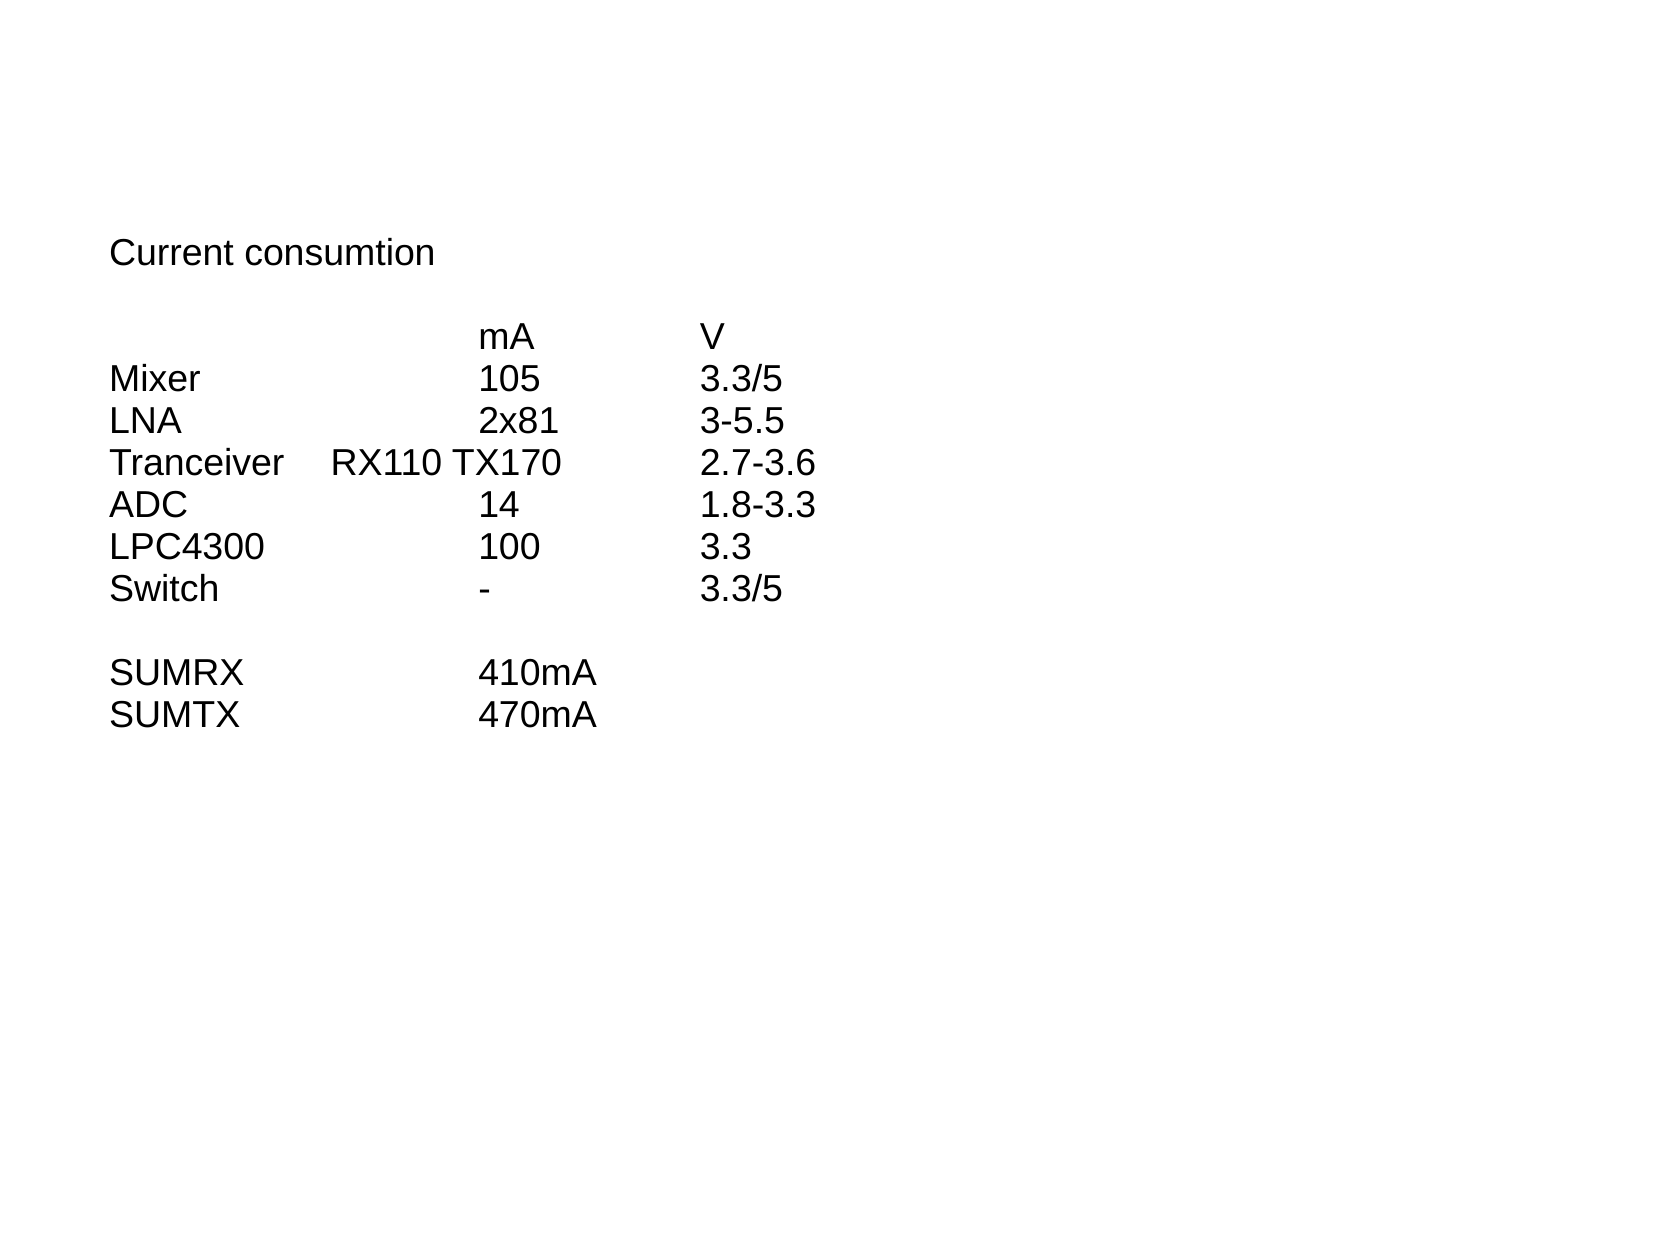

Current consumtion
					mA 			V
Mixer				105			3.3/5
LNA					2x81		3-5.5
Tranceiver	RX110 TX170		2.7-3.6
ADC				14			1.8-3.3
LPC4300			100			3.3
Switch				-			3.3/5
SUMRX				410mA
SUMTX				470mA